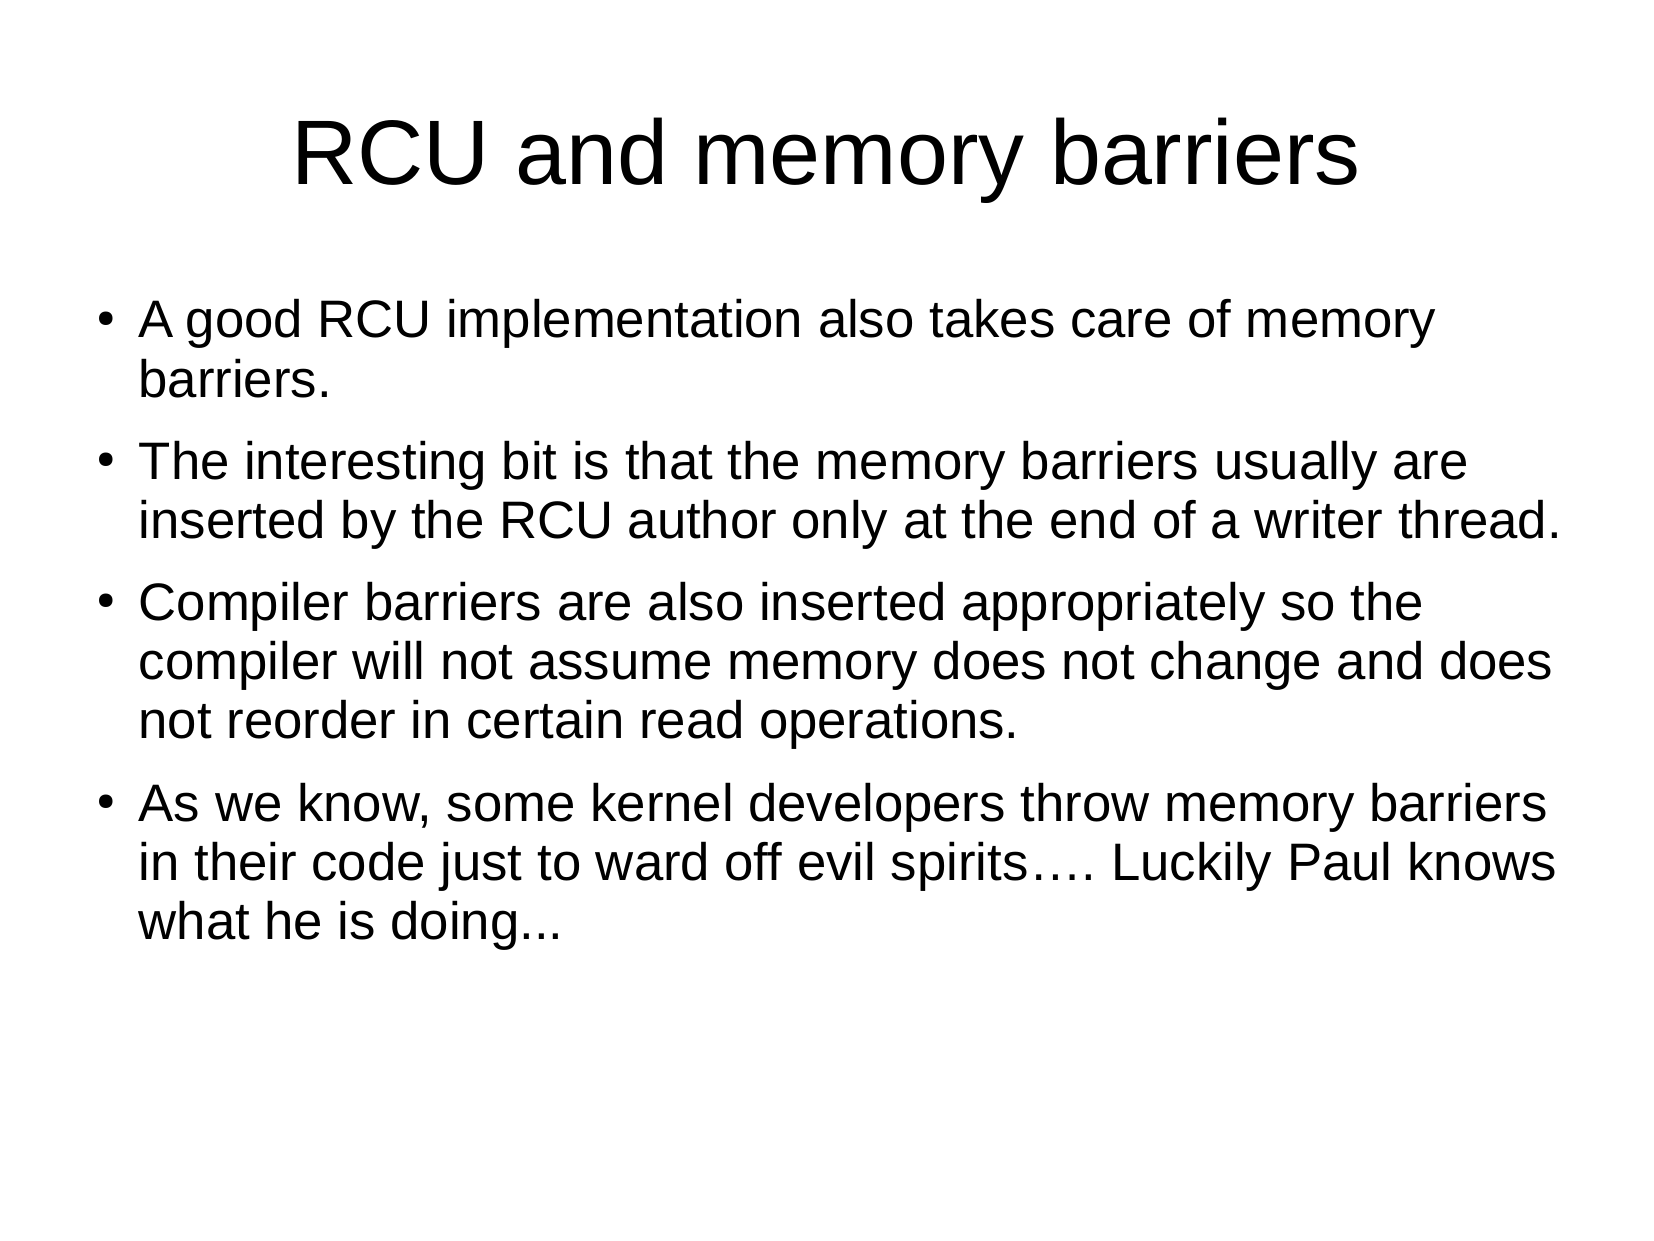

# RCU and memory barriers
A good RCU implementation also takes care of memory barriers.
The interesting bit is that the memory barriers usually are inserted by the RCU author only at the end of a writer thread.
Compiler barriers are also inserted appropriately so the compiler will not assume memory does not change and does not reorder in certain read operations.
As we know, some kernel developers throw memory barriers in their code just to ward off evil spirits…. Luckily Paul knows what he is doing...